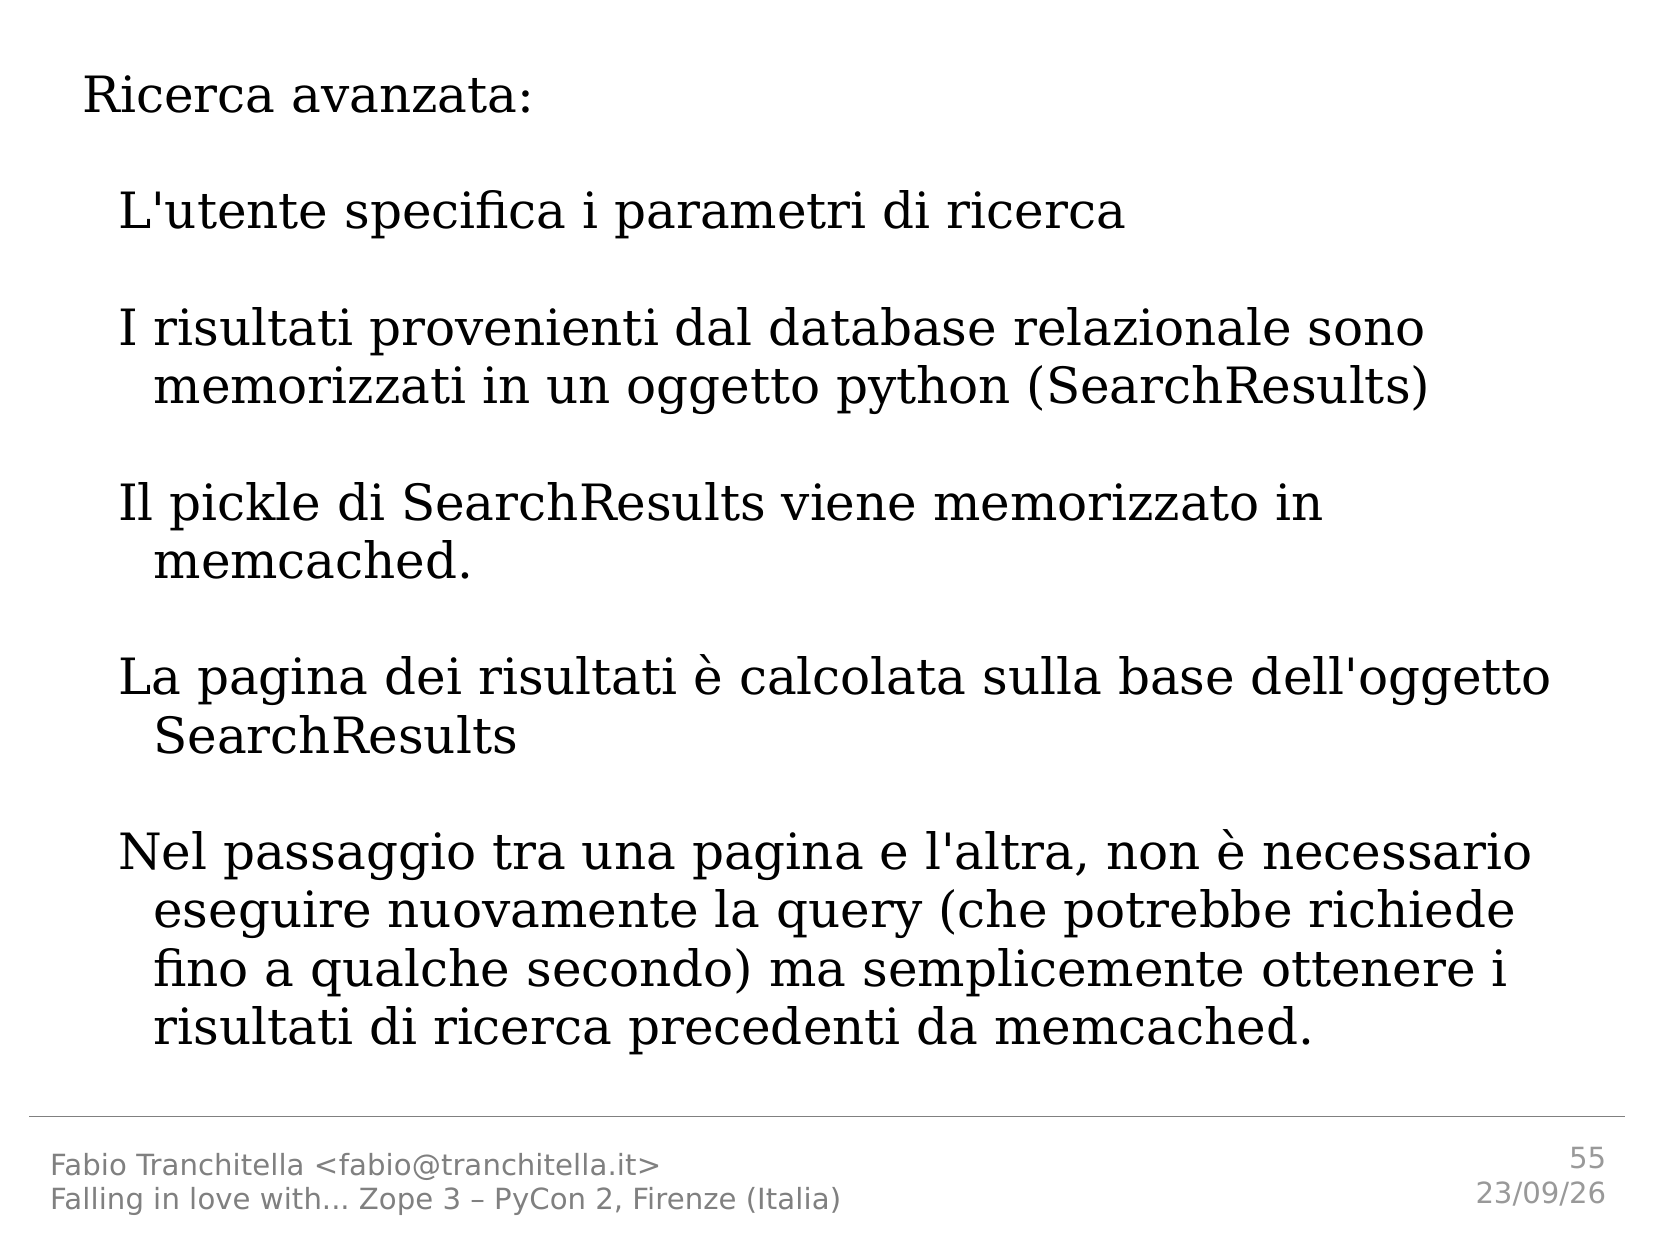

# Ricerca avanzata:
L'utente specifica i parametri di ricerca
I risultati provenienti dal database relazionale sono memorizzati in un oggetto python (SearchResults)
Il pickle di SearchResults viene memorizzato in memcached.
La pagina dei risultati è calcolata sulla base dell'oggetto SearchResults
Nel passaggio tra una pagina e l'altra, non è necessario eseguire nuovamente la query (che potrebbe richiede fino a qualche secondo) ma semplicemente ottenere i risultati di ricerca precedenti da memcached.
55